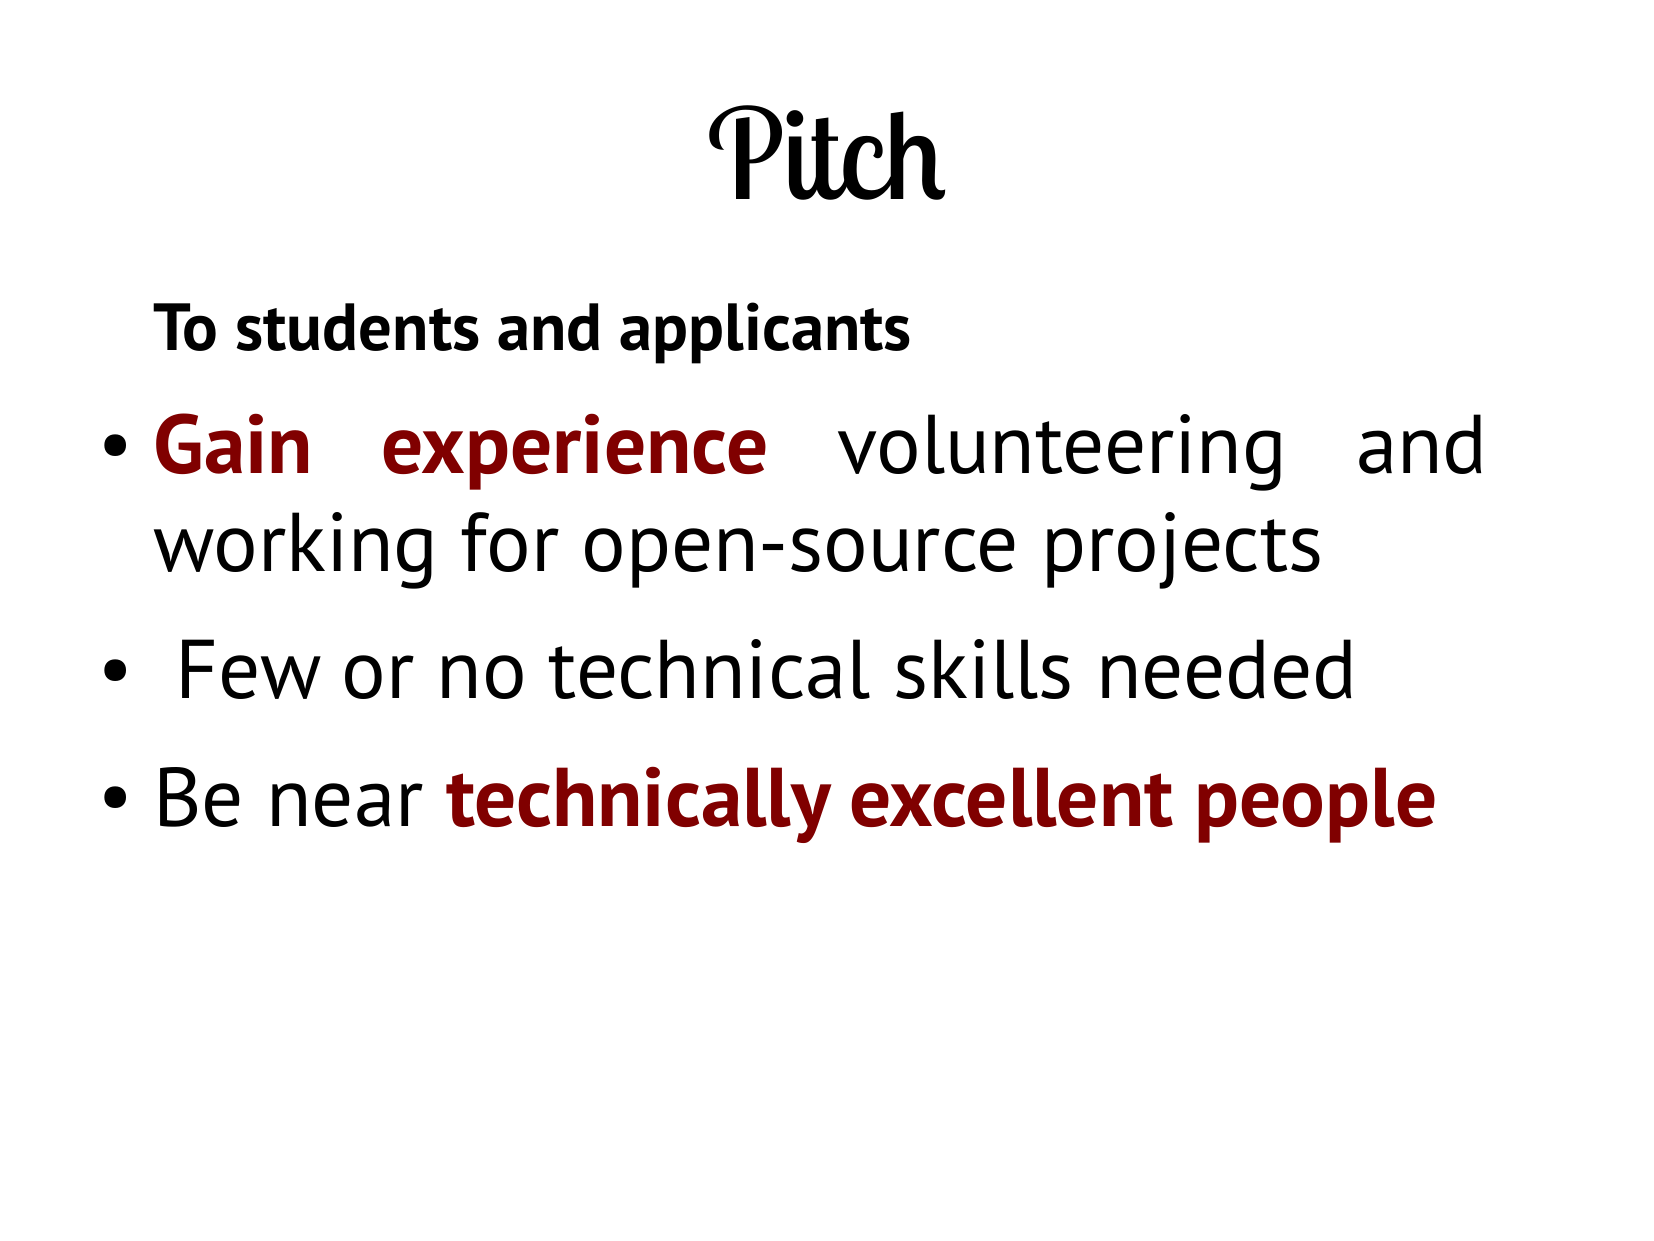

# Pitch
To students and applicants
Gain experience volunteering and working for open-source projects
 Few or no technical skills needed
Be near technically excellent people